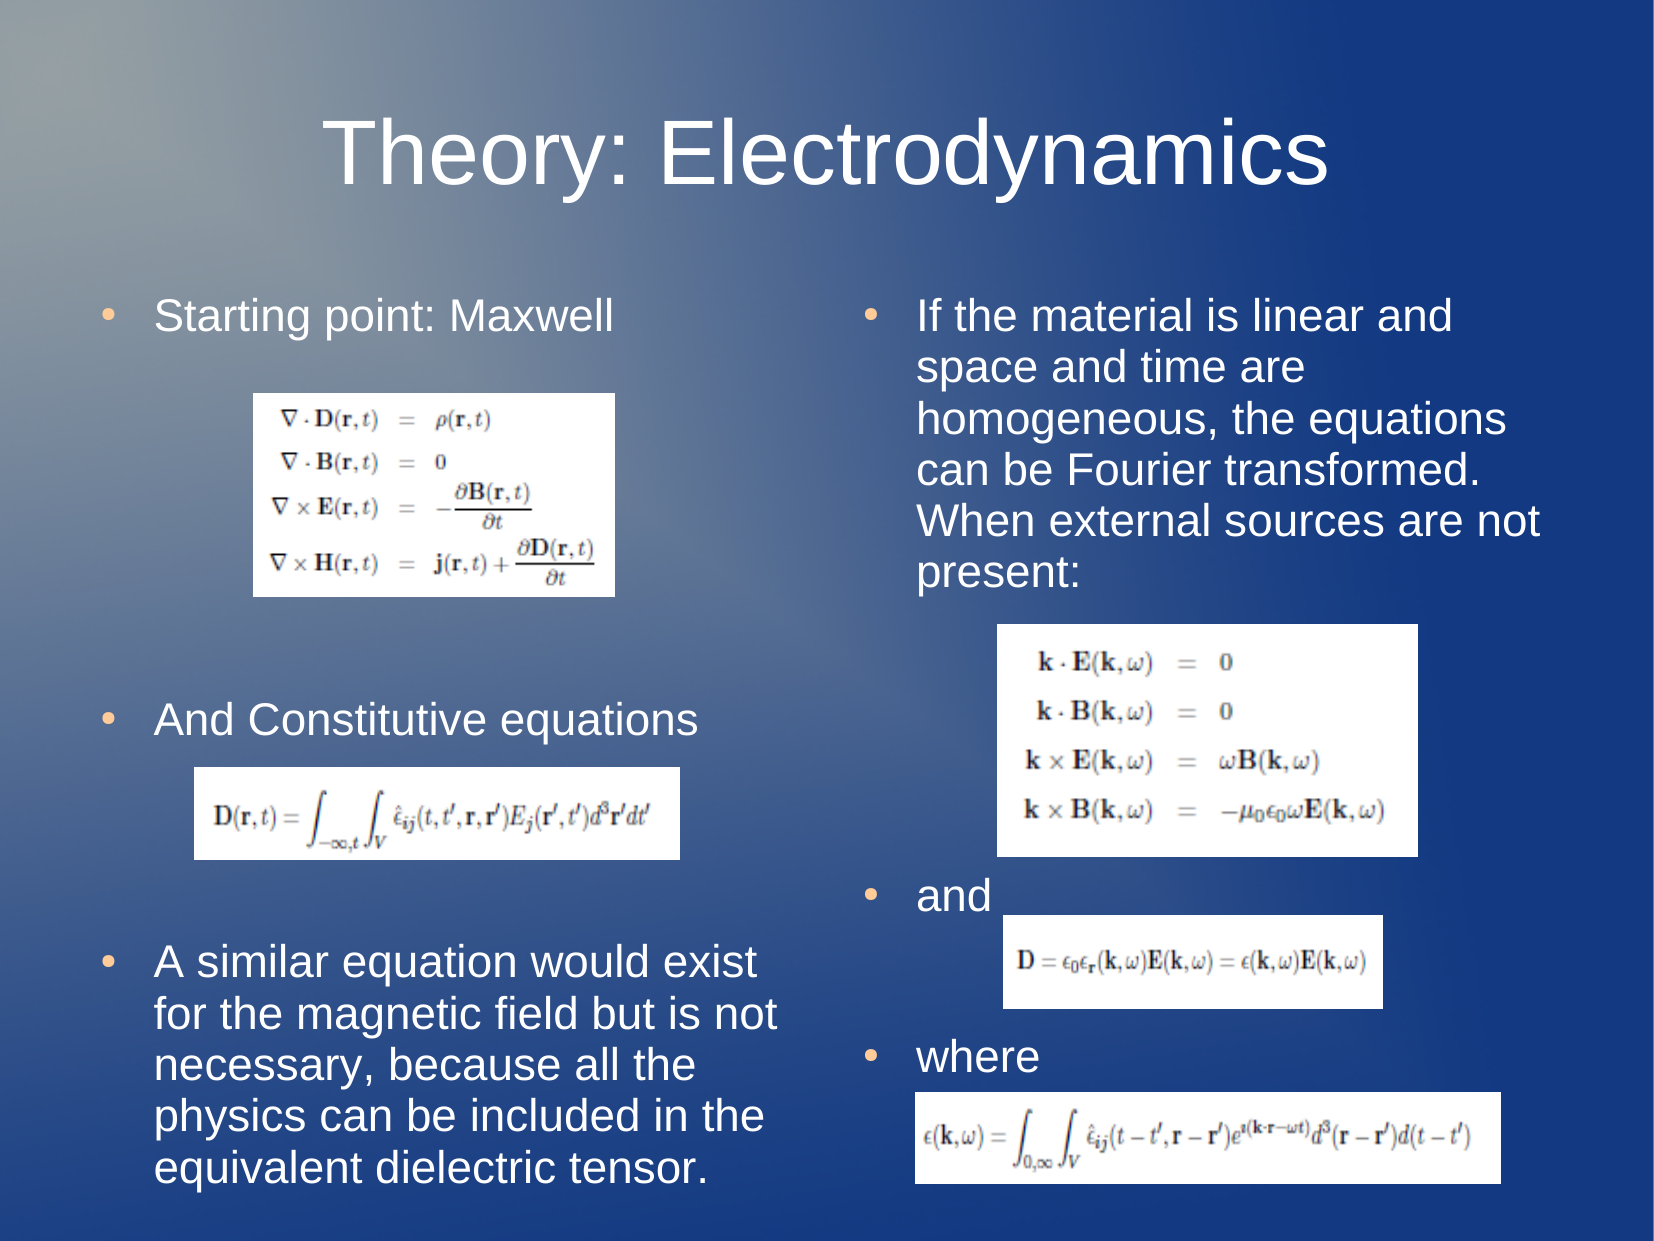

# Theory: Electrodynamics
Starting point: Maxwell
And Constitutive equations
A similar equation would exist for the magnetic field but is not necessary, because all the physics can be included in the equivalent dielectric tensor.
If the material is linear and space and time are homogeneous, the equations can be Fourier transformed. When external sources are not present:
and
where